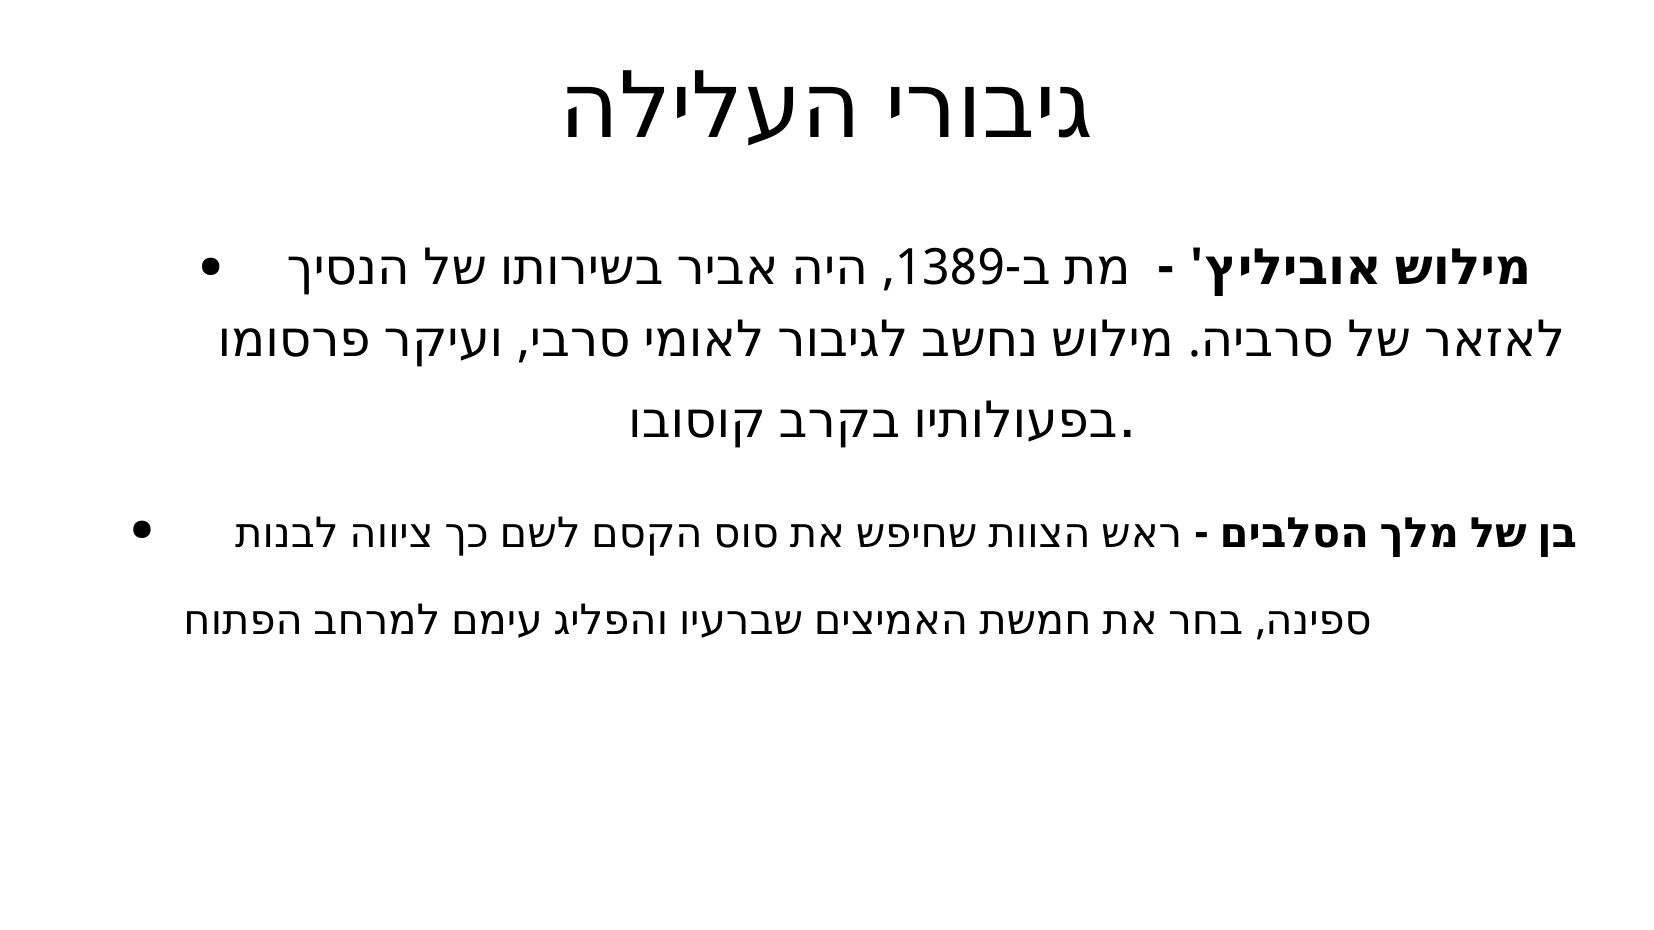

# גיבורי העלילה
 מילוש אוביליץ' - מת ב-1389, היה אביר בשירותו של הנסיך לאזאר של סרביה. מילוש נחשב לגיבור לאומי סרבי, ועיקר פרסומו בפעולותיו בקרב קוסובו.
 בן של מלך הסלבים - ראש הצוות שחיפש את סוס הקסם לשם כך ציווה לבנות ספינה, בחר את חמשת האמיצים שברעיו והפליג עימם למרחב הפתוח